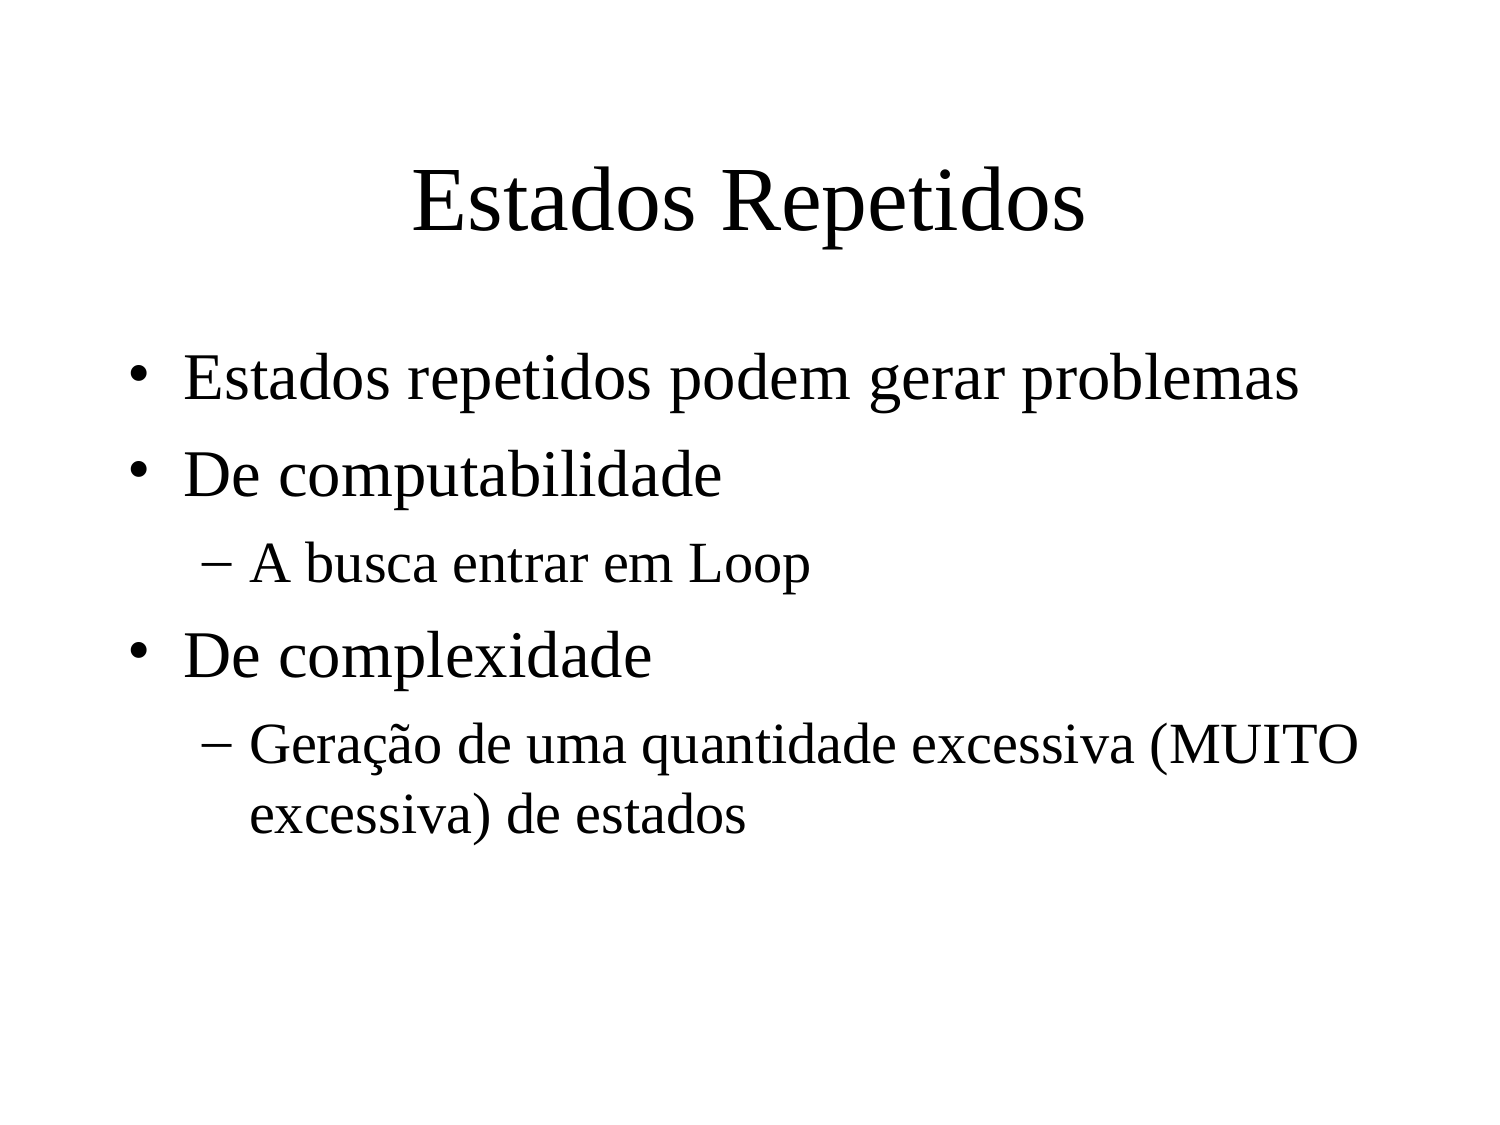

Estados Repetidos
# Estados repetidos podem gerar problemas
De computabilidade
A busca entrar em Loop
De complexidade
Geração de uma quantidade excessiva (MUITO excessiva) de estados